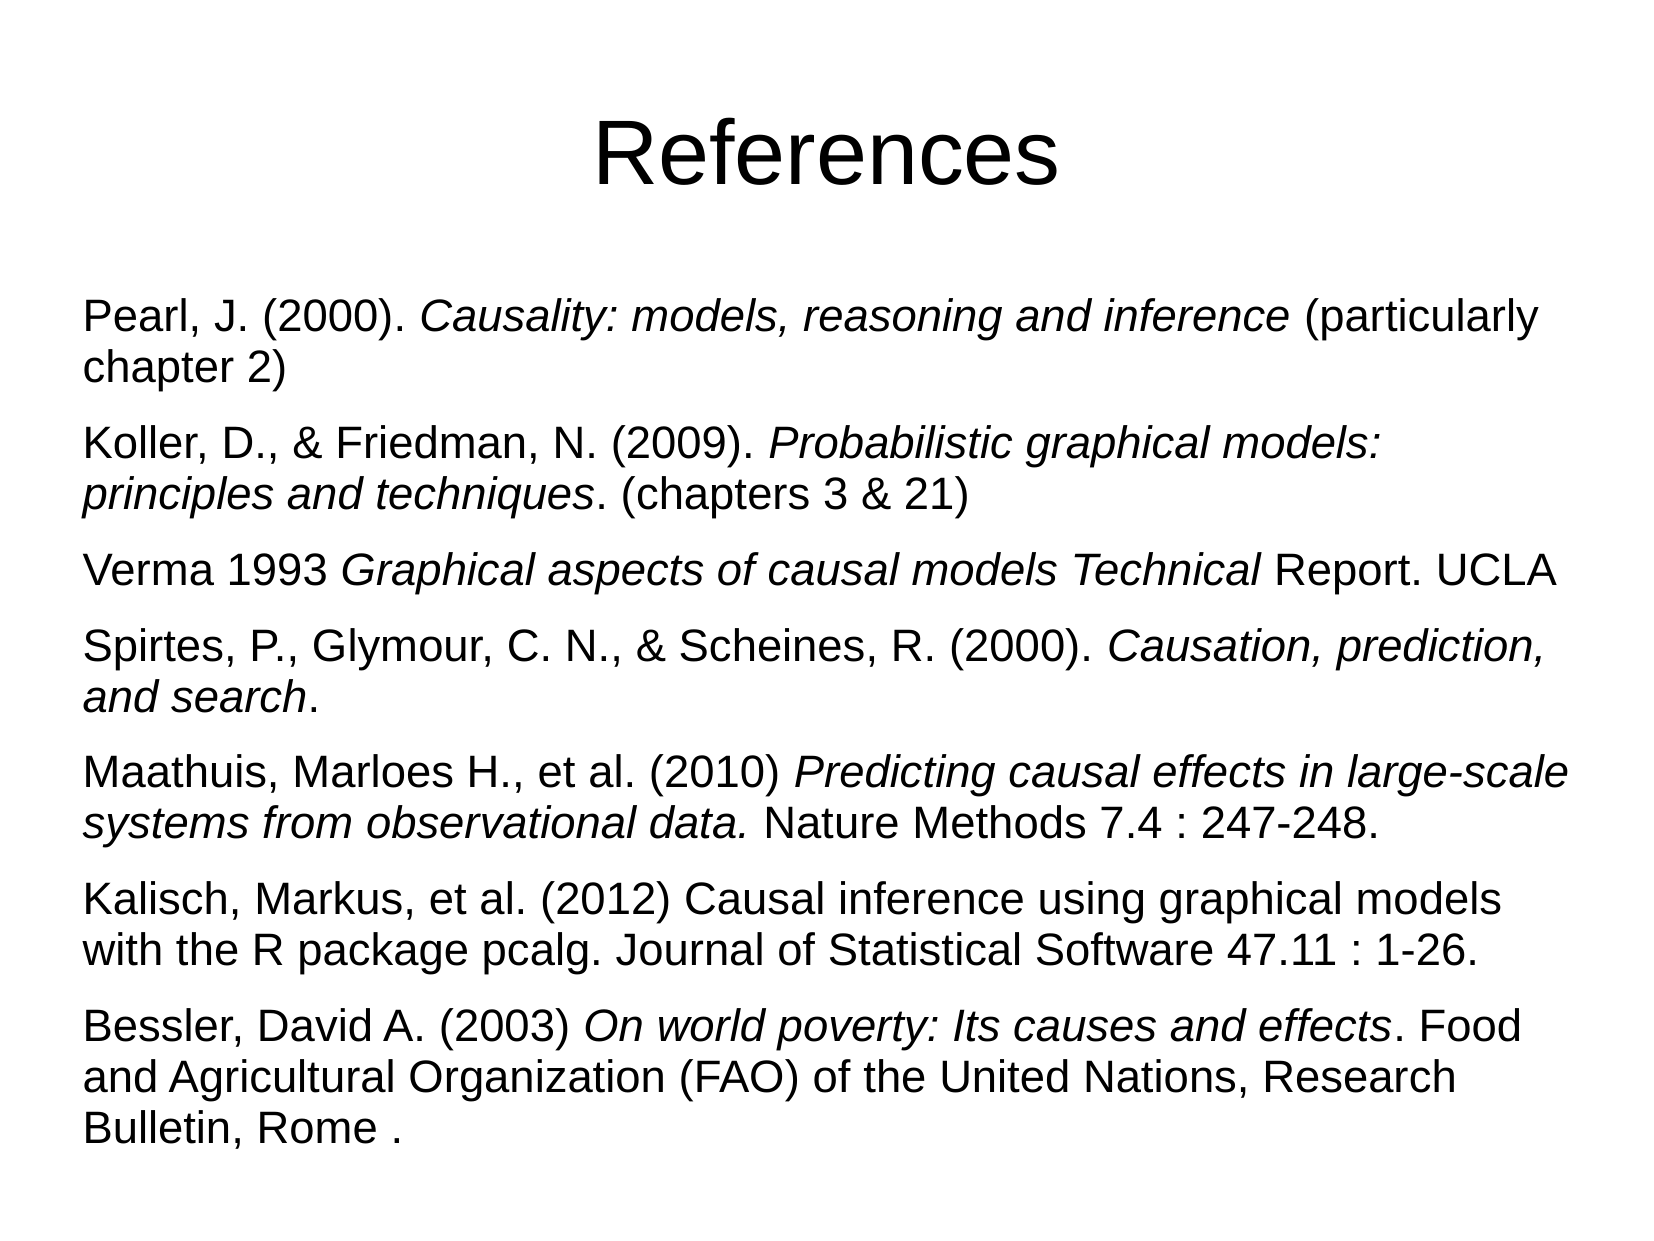

# References
Pearl, J. (2000). Causality: models, reasoning and inference (particularly chapter 2)
Koller, D., & Friedman, N. (2009). Probabilistic graphical models: principles and techniques. (chapters 3 & 21)
Verma 1993 Graphical aspects of causal models Technical Report. UCLA
Spirtes, P., Glymour, C. N., & Scheines, R. (2000). Causation, prediction, and search.
Maathuis, Marloes H., et al. (2010) Predicting causal effects in large-scale systems from observational data. Nature Methods 7.4 : 247-248.
Kalisch, Markus, et al. (2012) Causal inference using graphical models with the R package pcalg. Journal of Statistical Software 47.11 : 1-26.
Bessler, David A. (2003) On world poverty: Its causes and effects. Food and Agricultural Organization (FAO) of the United Nations, Research Bulletin, Rome .